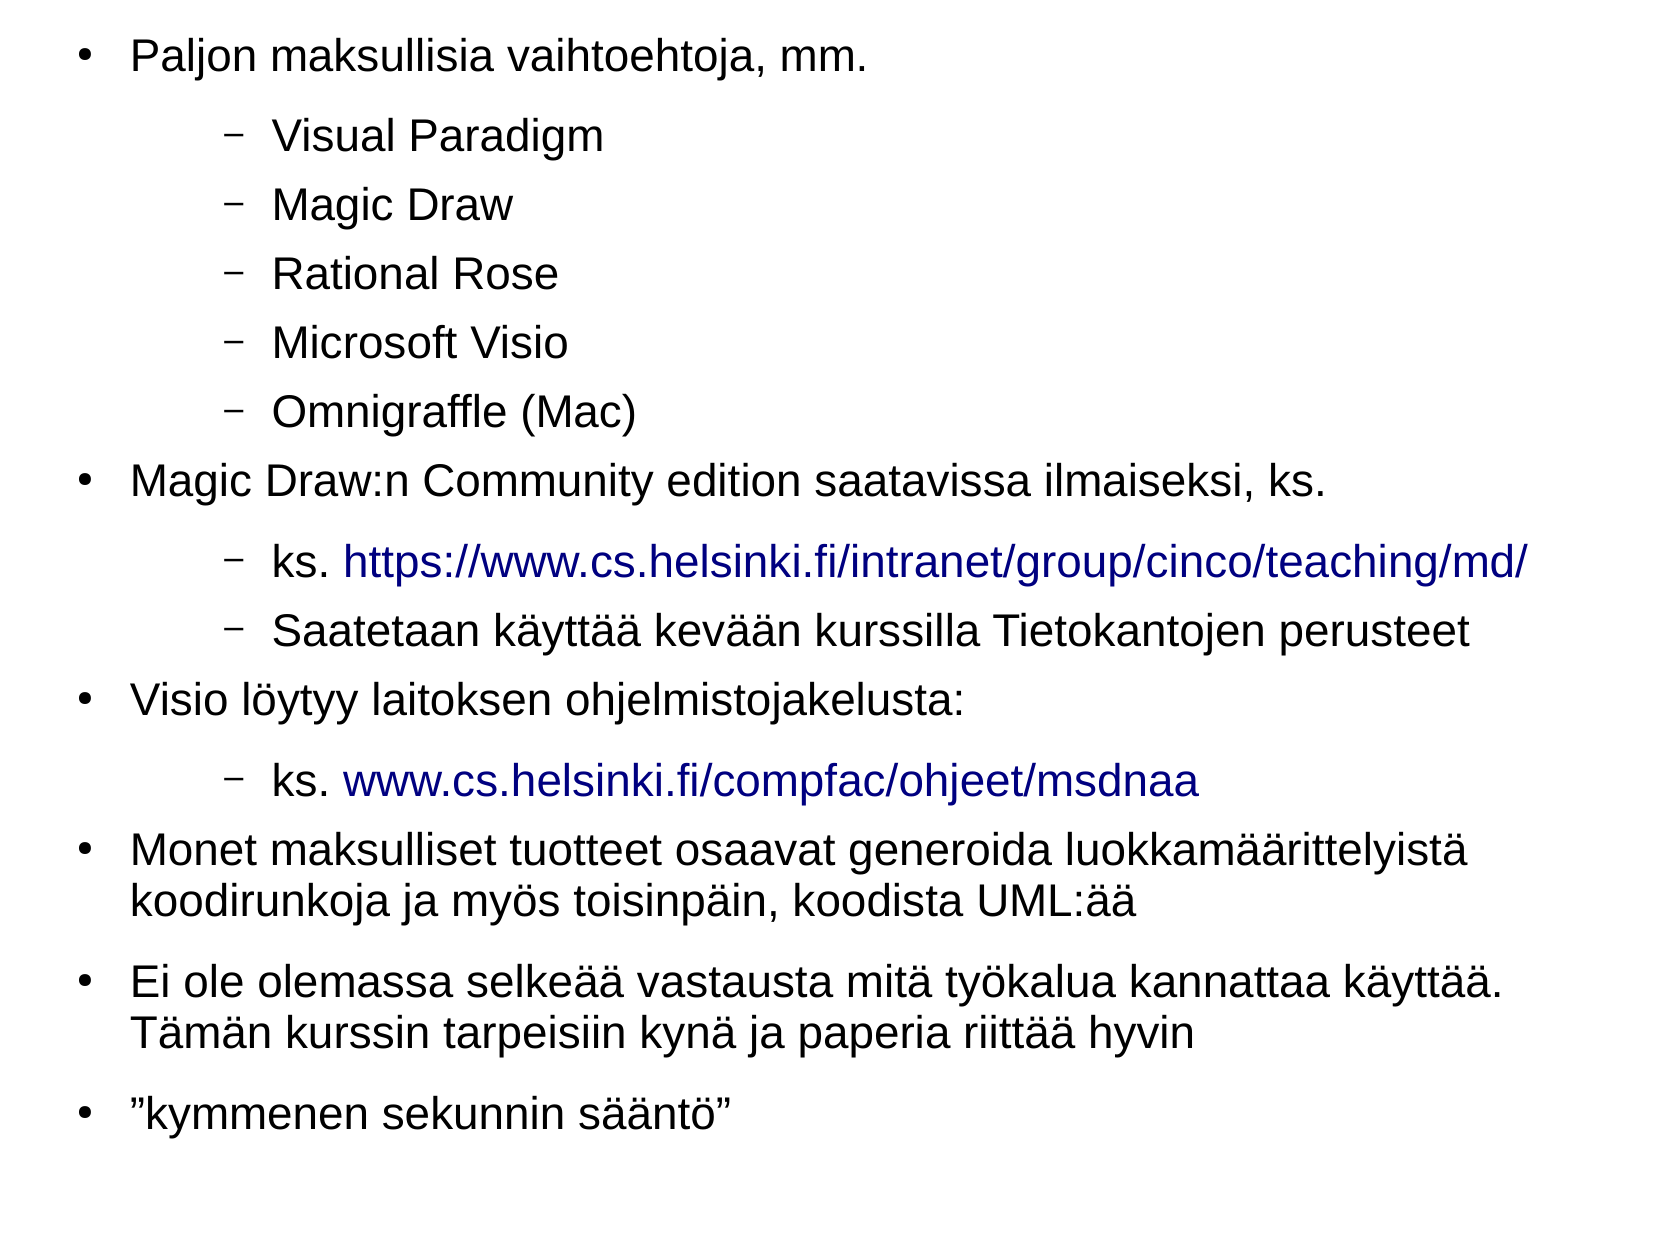

#
Paljon maksullisia vaihtoehtoja, mm.
Visual Paradigm
Magic Draw
Rational Rose
Microsoft Visio
Omnigraffle (Mac)
Magic Draw:n Community edition saatavissa ilmaiseksi, ks.
ks. https://www.cs.helsinki.fi/intranet/group/cinco/teaching/md/
Saatetaan käyttää kevään kurssilla Tietokantojen perusteet
Visio löytyy laitoksen ohjelmistojakelusta:
ks. www.cs.helsinki.fi/compfac/ohjeet/msdnaa
Monet maksulliset tuotteet osaavat generoida luokkamäärittelyistä koodirunkoja ja myös toisinpäin, koodista UML:ää
Ei ole olemassa selkeää vastausta mitä työkalua kannattaa käyttää. Tämän kurssin tarpeisiin kynä ja paperia riittää hyvin
”kymmenen sekunnin sääntö”